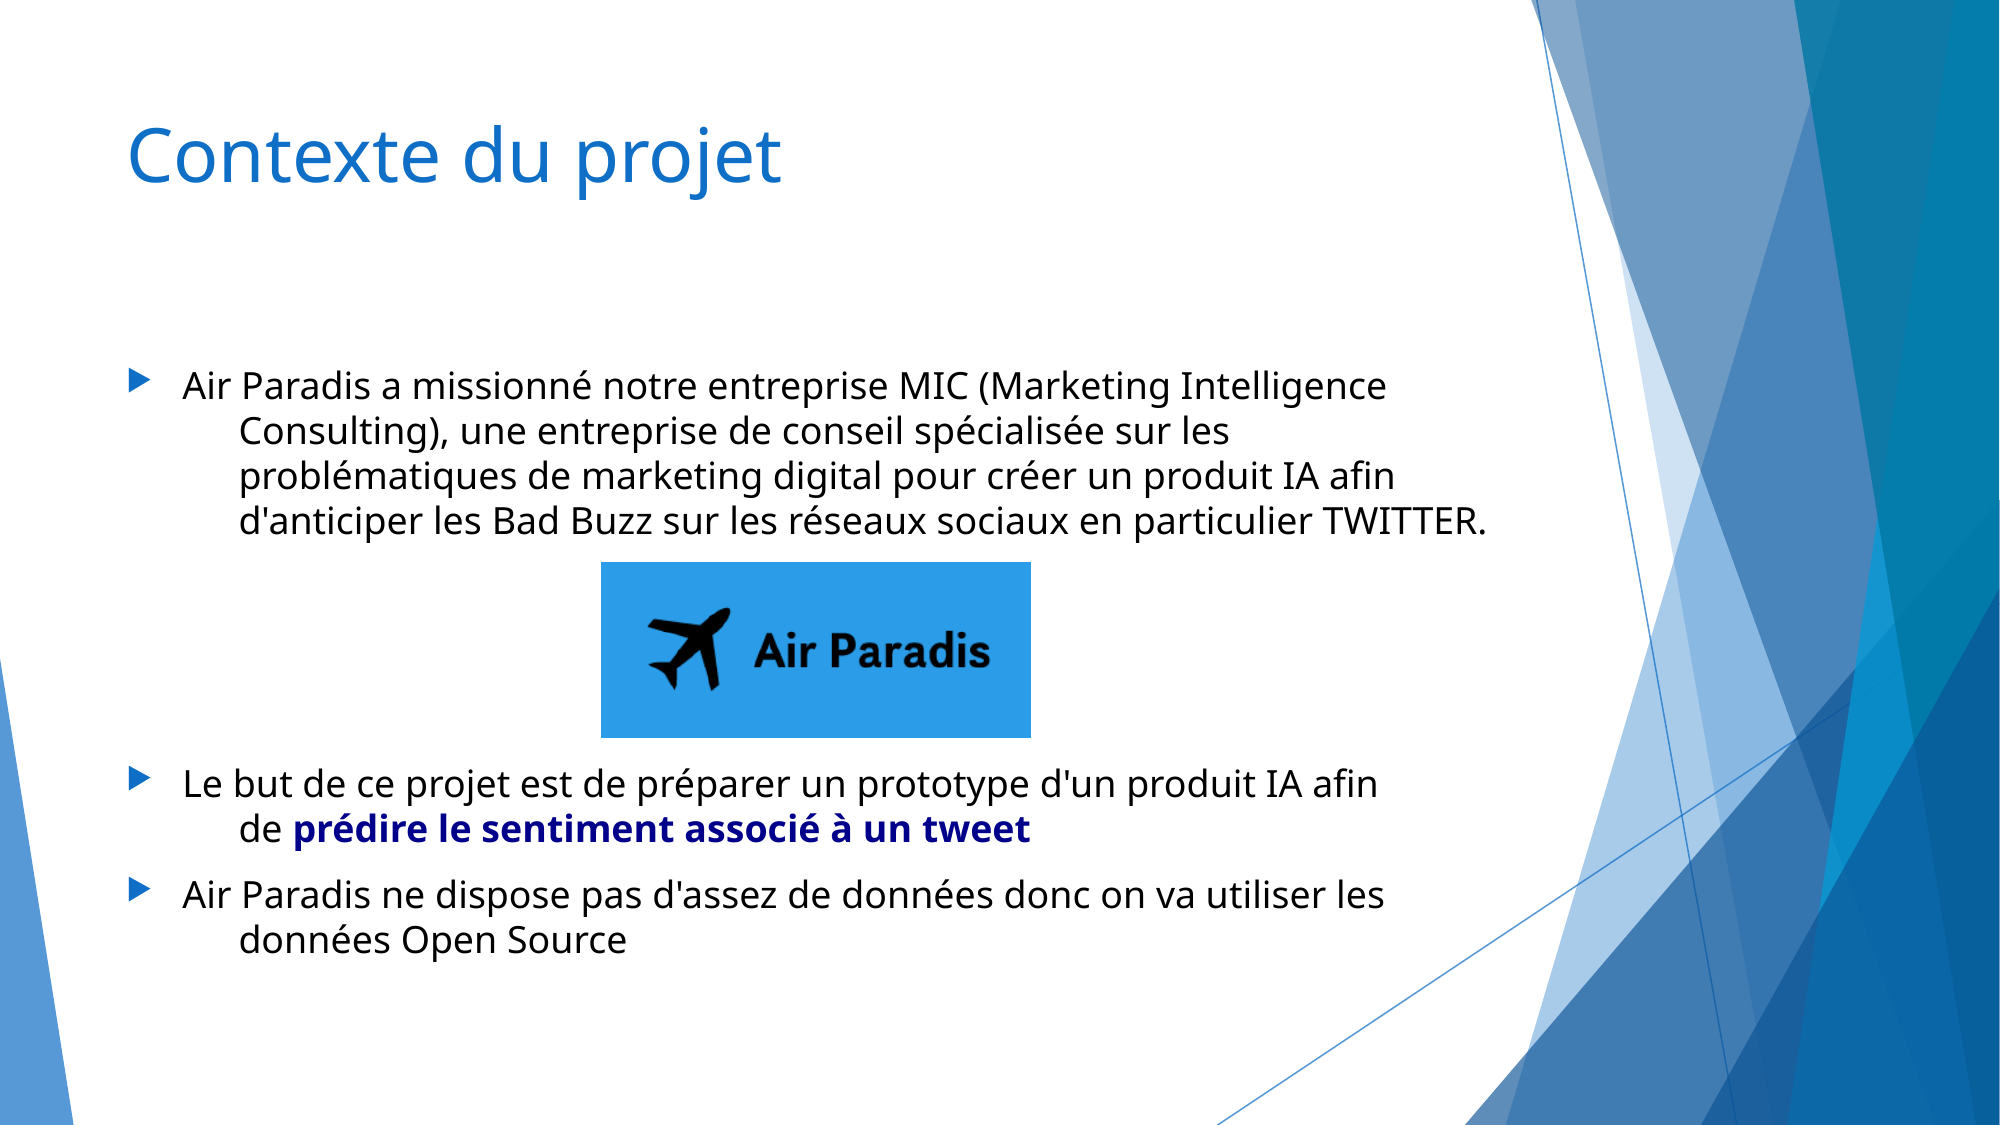

# Contexte du projet
Air Paradis a missionné notre entreprise MIC (Marketing Intelligence Consulting), une entreprise de conseil spécialisée sur les problématiques de marketing digital pour créer un produit IA afin d'anticiper les Bad Buzz sur les réseaux sociaux en particulier TWITTER.
Le but de ce projet est de préparer un prototype d'un produit IA afin de prédire le sentiment associé à un tweet
Air Paradis ne dispose pas d'assez de données donc on va utiliser les données Open Source